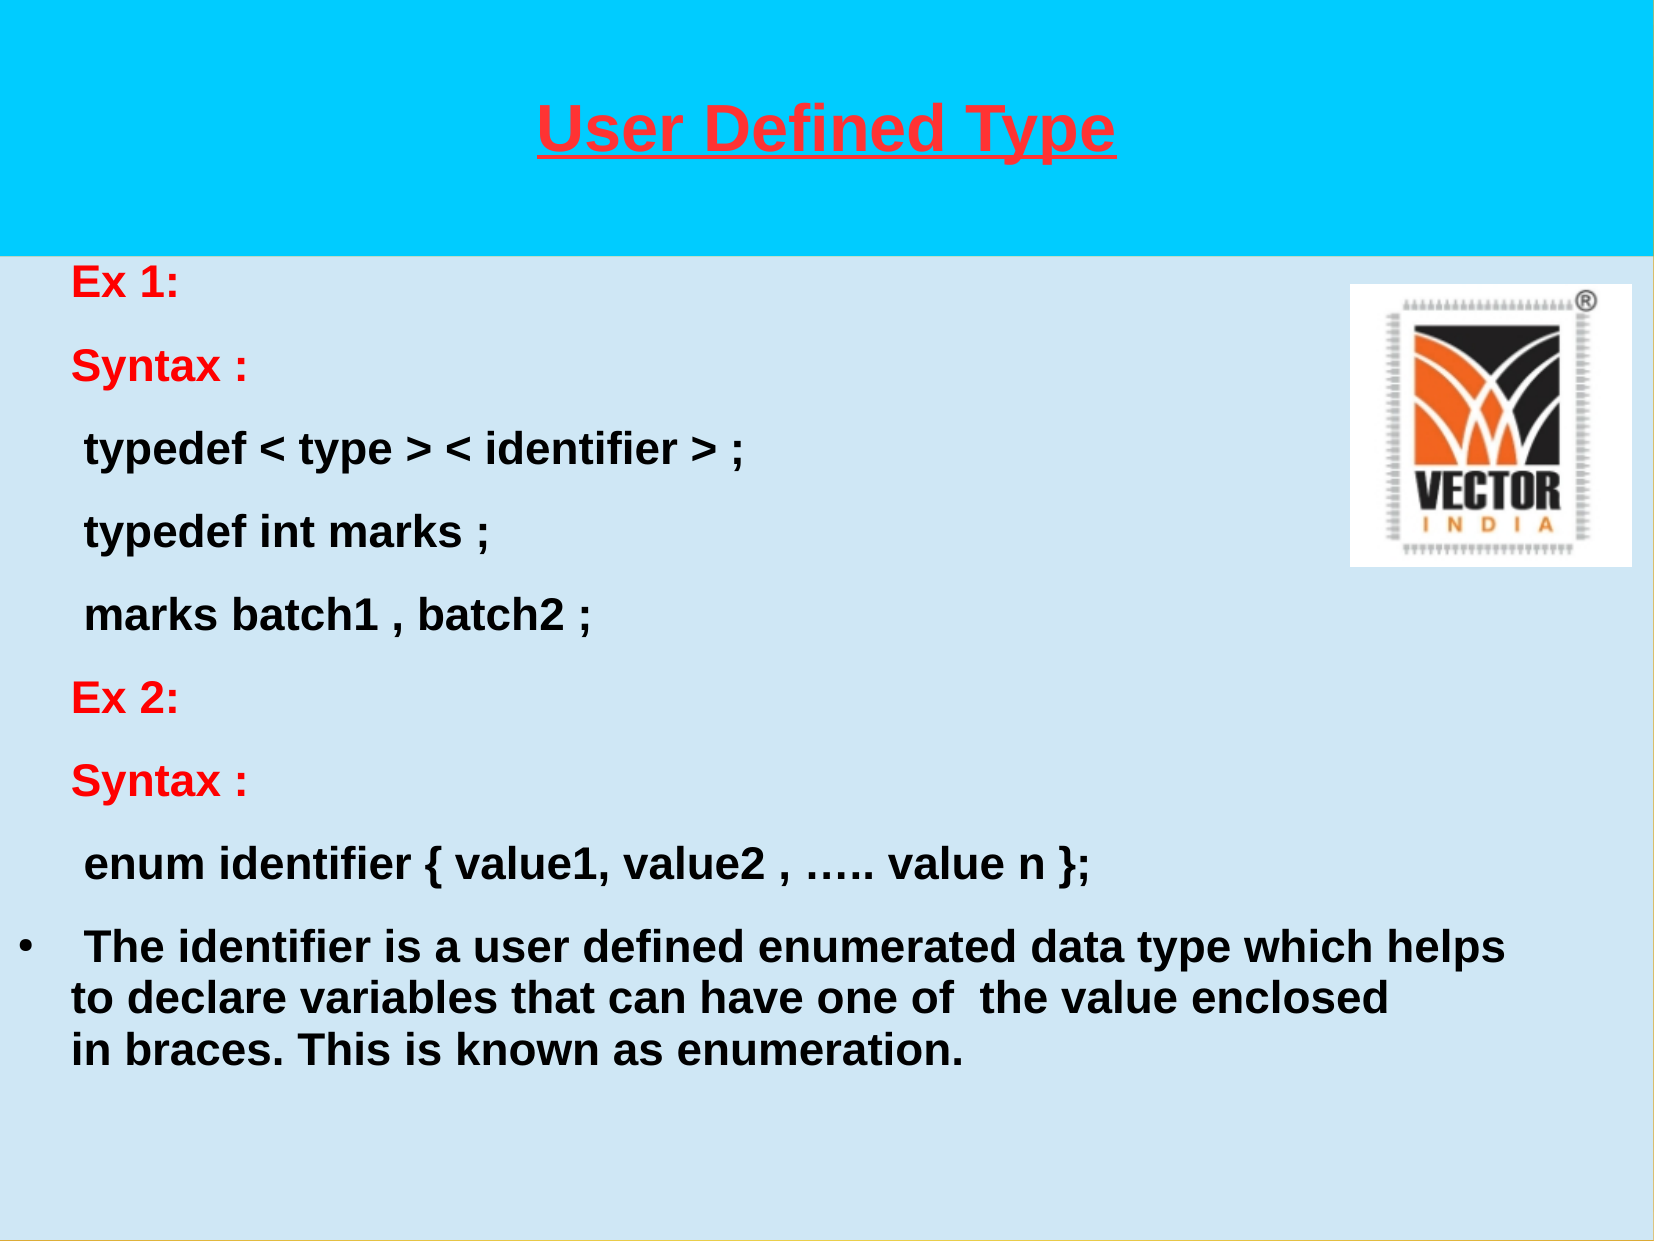

# User Defined Type
Ex 1:
Syntax :
 typedef < type > < identifier > ;
 typedef int marks ;
 marks batch1 , batch2 ;
Ex 2:
Syntax :
 enum identifier { value1, value2 , ….. value n };
 The identifier is a user defined enumerated data type which helps to declare variables that can have one of the value enclosed in braces. This is known as enumeration.